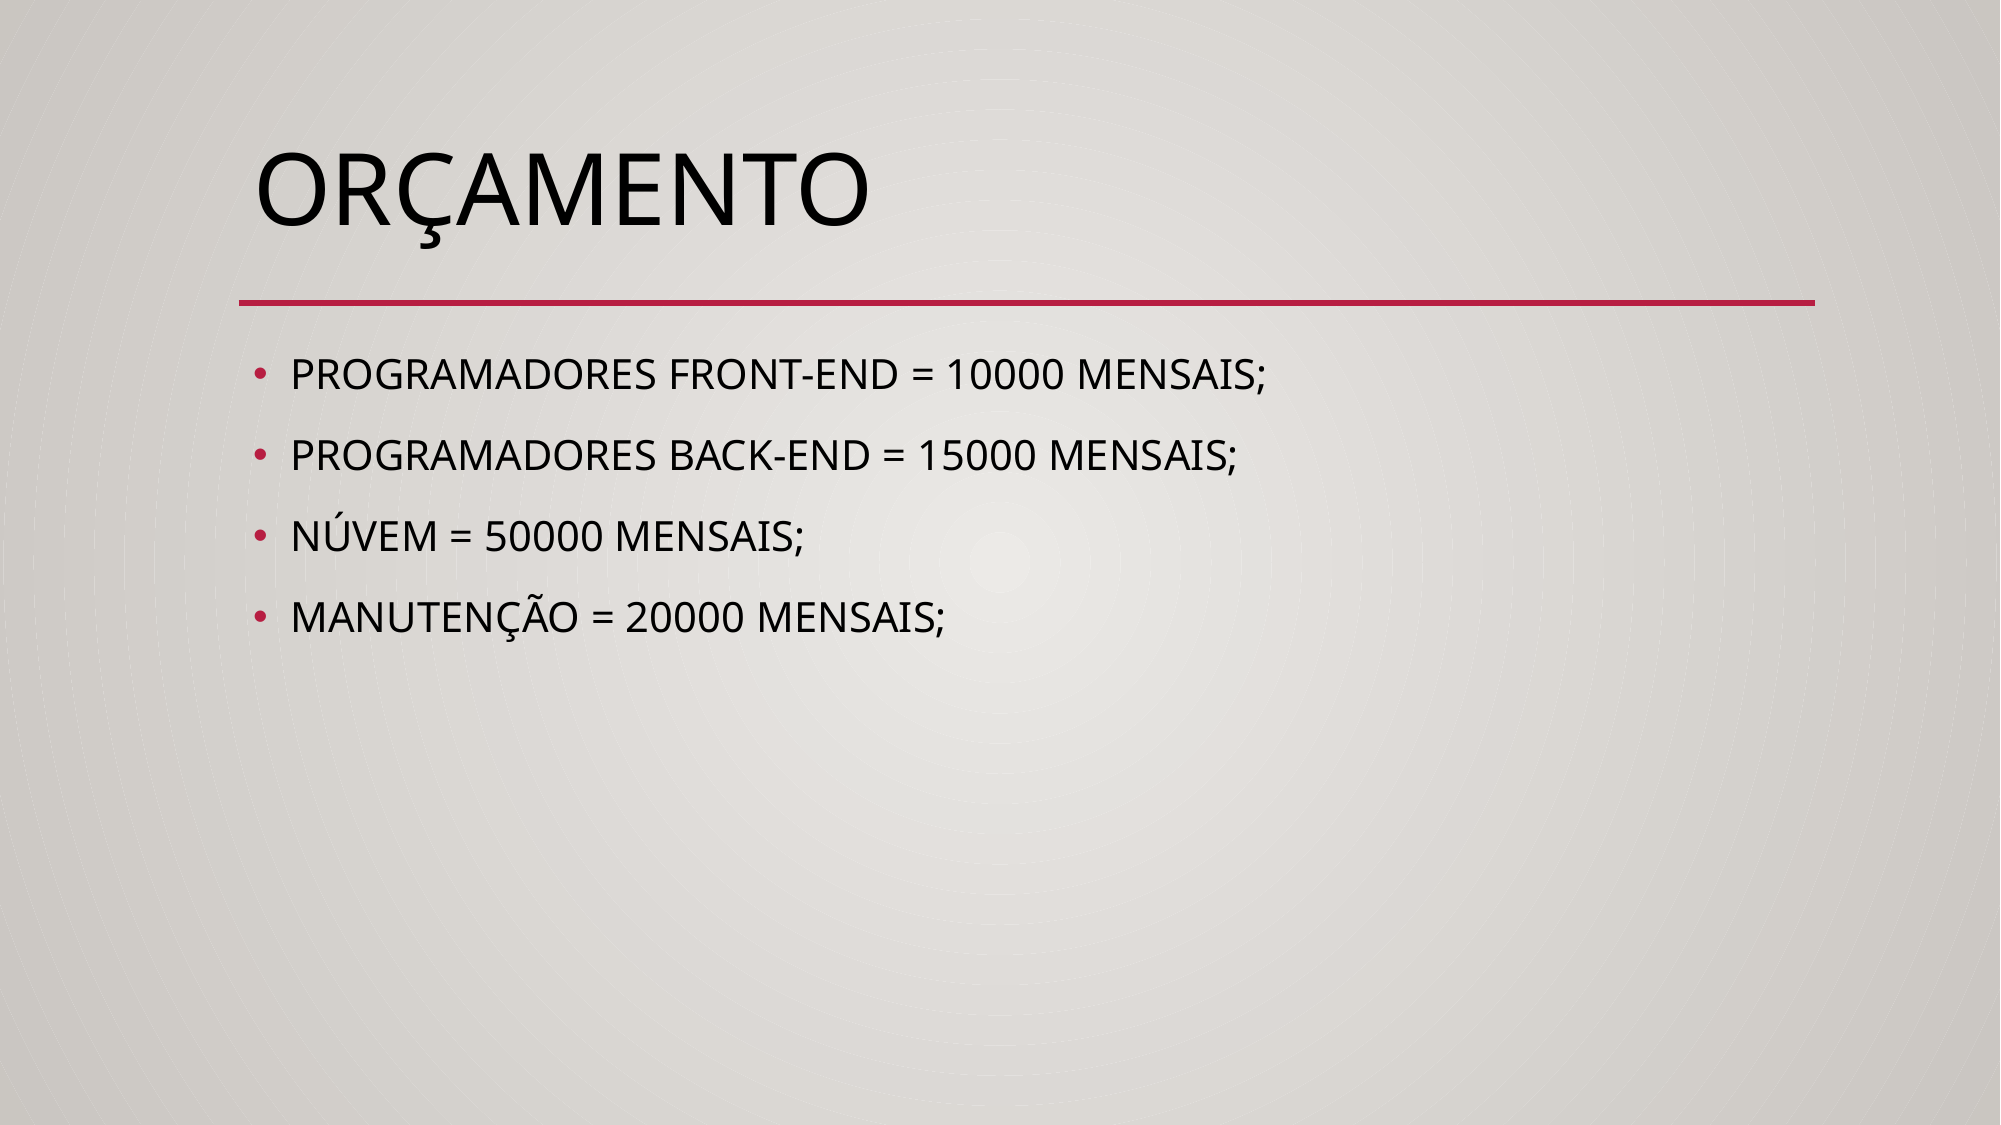

# ORÇAMENTO
PROGRAMADORES FRONT-END = 10000 MENSAIS;
PROGRAMADORES BACK-END = 15000 MENSAIS;
NÚVEM = 50000 MENSAIS;
MANUTENÇÃO = 20000 MENSAIS;